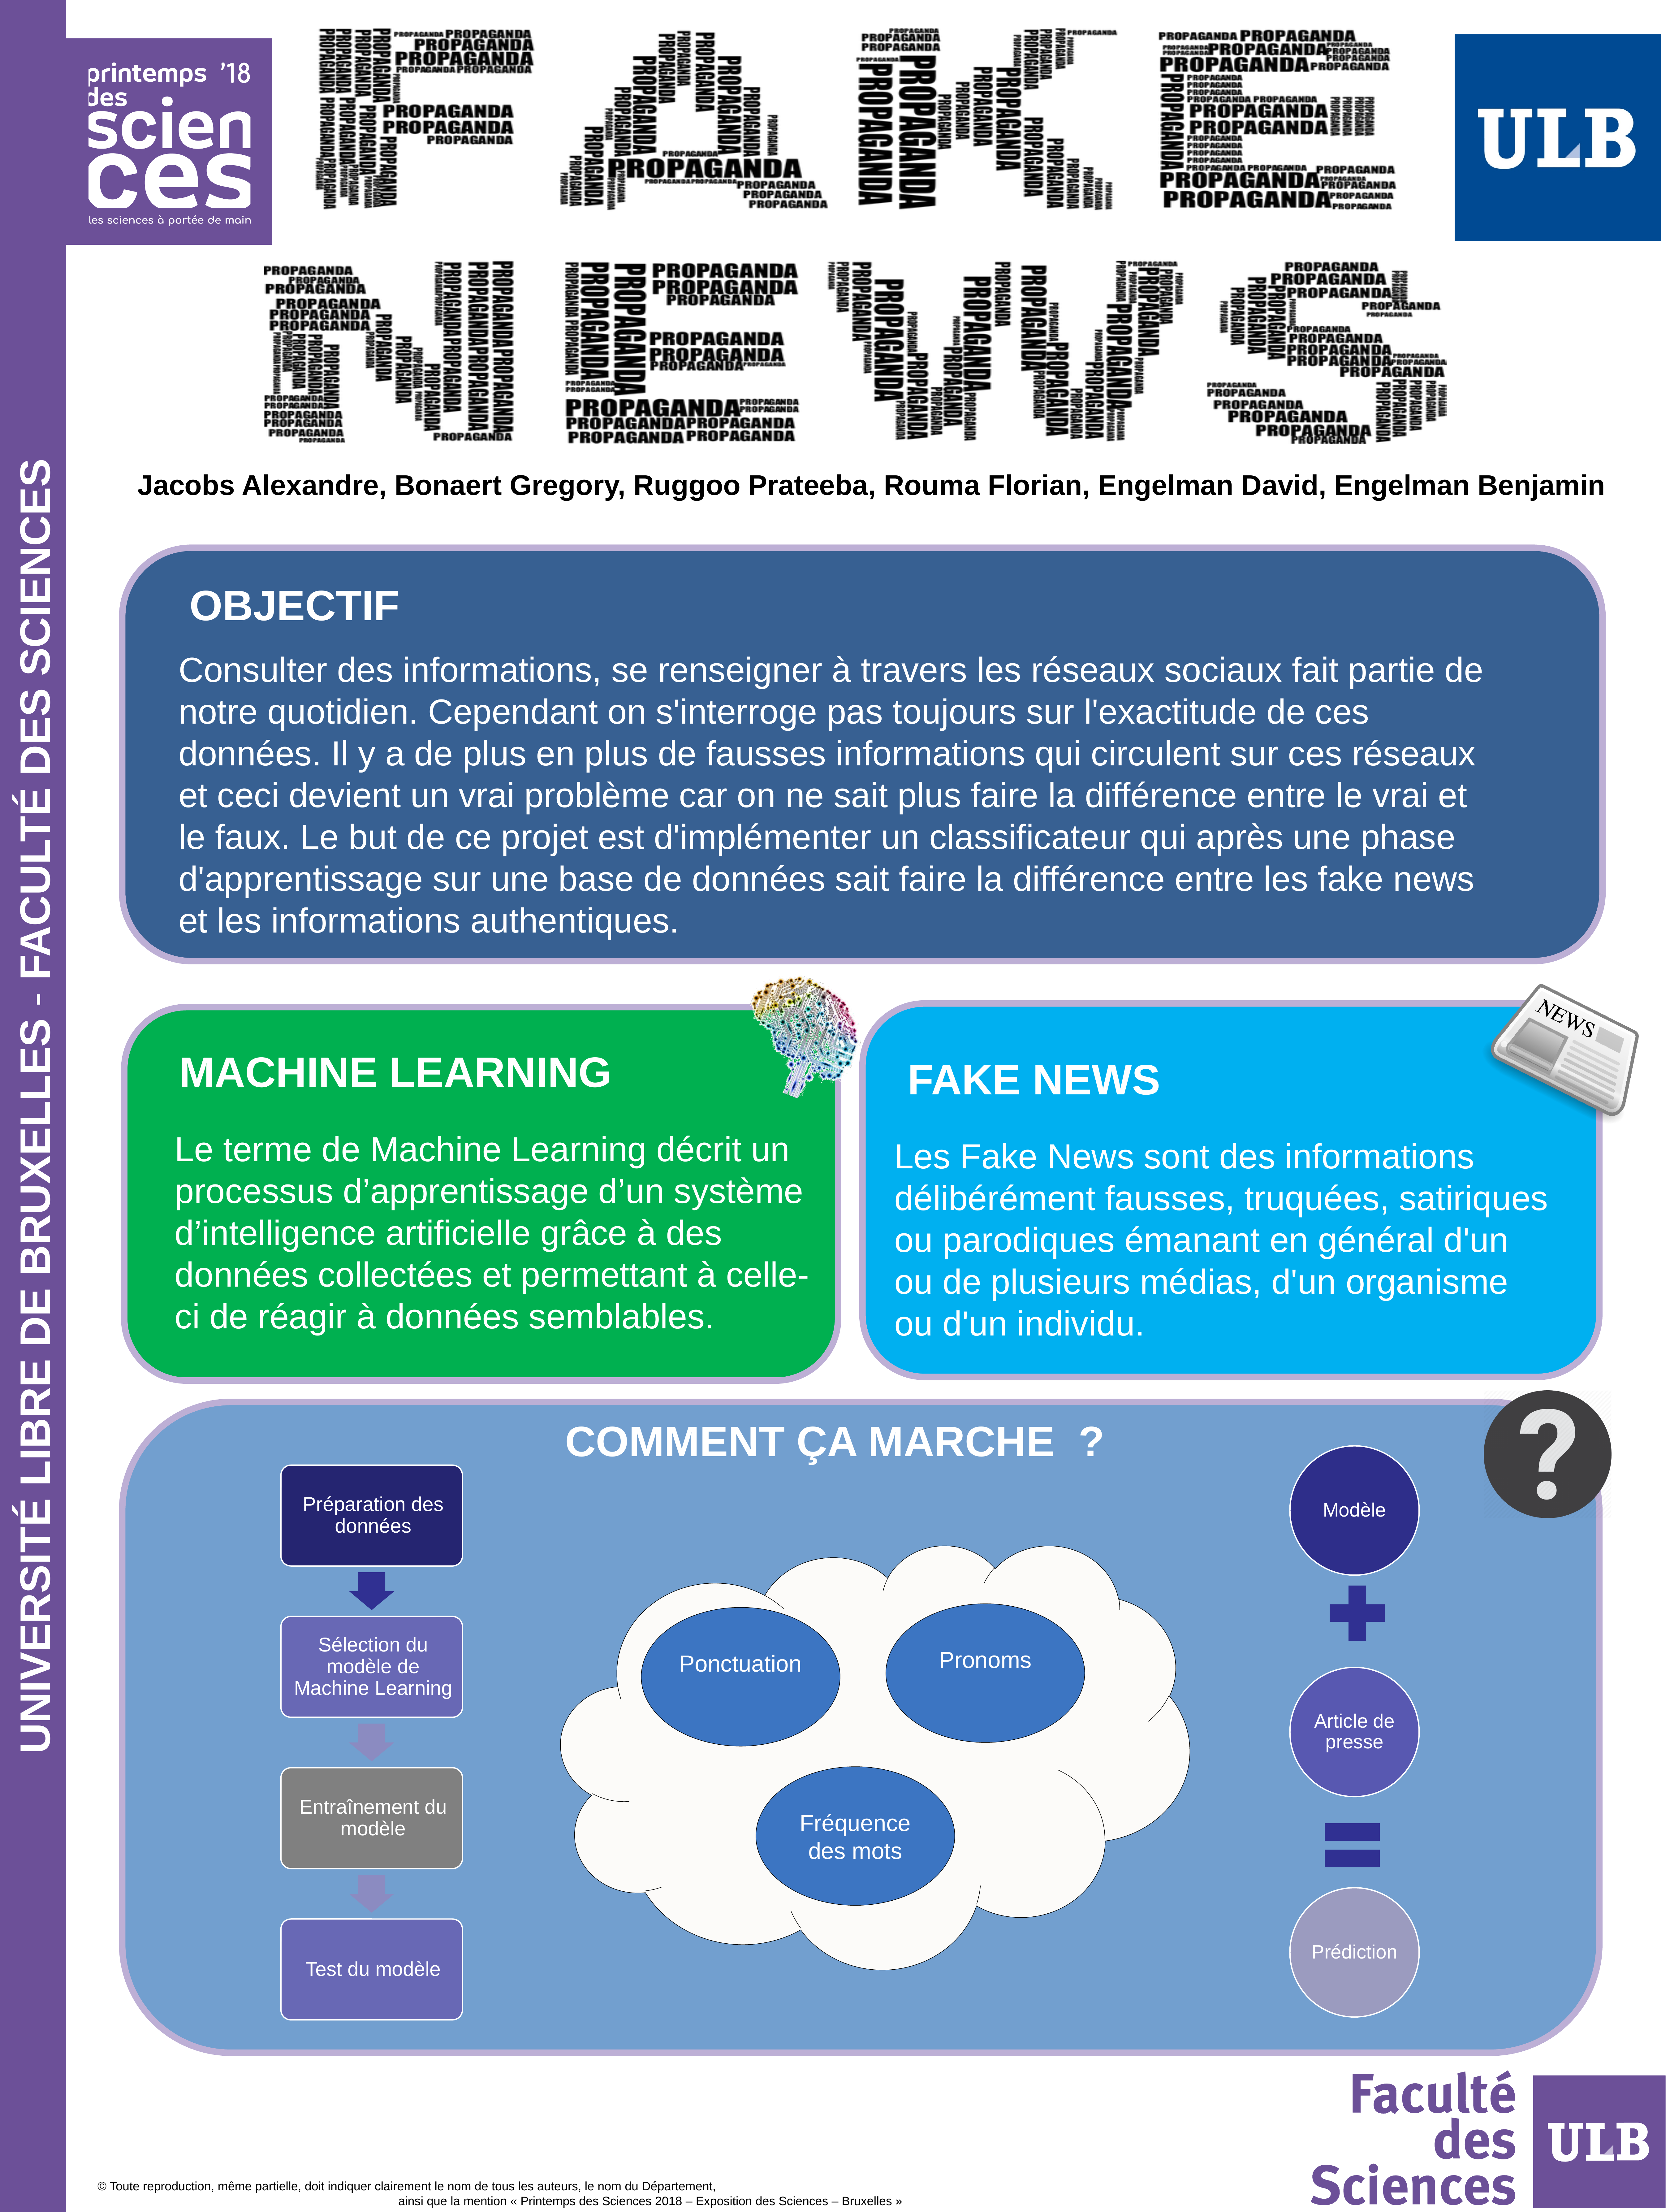

Jacobs Alexandre, Bonaert Gregory, Ruggoo Prateeba, Rouma Florian, Engelman David, Engelman Benjamin
OBJECTIF
Consulter des informations, se renseigner à travers les réseaux sociaux fait partie de notre quotidien. Cependant on s'interroge pas toujours sur l'exactitude de ces données. Il y a de plus en plus de fausses informations qui circulent sur ces réseaux et ceci devient un vrai problème car on ne sait plus faire la différence entre le vrai et le faux. Le but de ce projet est d'implémenter un classificateur qui après une phase d'apprentissage sur une base de données sait faire la différence entre les fake news et les informations authentiques.
MACHINE LEARNING
FAKE NEWS
UNIVERSITÉ LIBRE DE BRUXELLES - FACULTÉ DES SCIENCES
Le terme de Machine Learning décrit un processus d’apprentissage d’un système d’intelligence artificielle grâce à des données collectées et permettant à celle-ci de réagir à données semblables.
Les Fake News sont des informations délibérément fausses, truquées, satiriques ou parodiques émanant en général d'un ou de plusieurs médias, d'un organisme ou d'un individu.
COMMENT ÇA MARCHE ?
Modèle
Article de presse
Prédiction
Préparation des données
Sélection du modèle de Machine Learning
Entraînement du modèle
Test du modèle
Pronoms
Ponctuation
Fréquence des mots
© Toute reproduction, même partielle, doit indiquer clairement le nom de tous les auteurs, le nom du Département,
ainsi que la mention « Printemps des Sciences 2018 – Exposition des Sciences – Bruxelles »